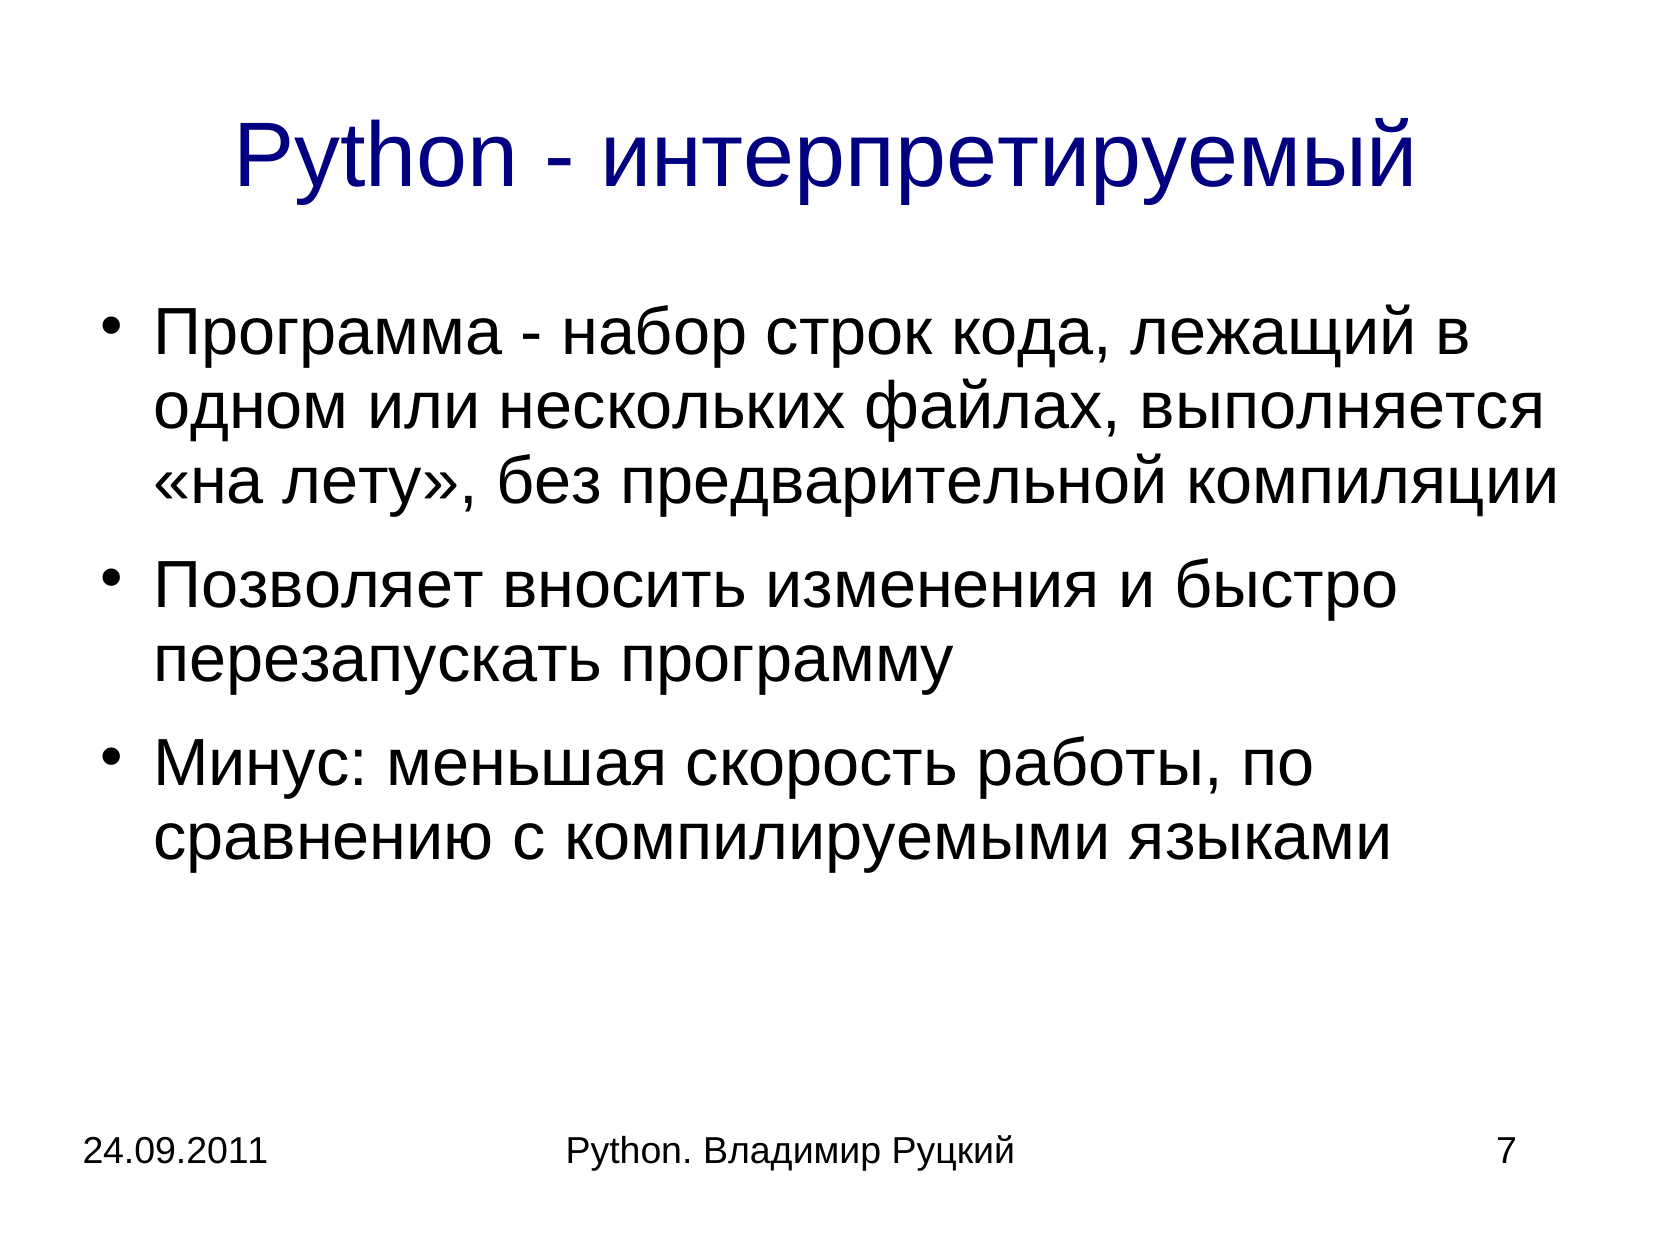

# Python - интерпретируемый
Программа - набор строк кода, лежащий в одном или нескольких файлах, выполняется «на лету», без предварительной компиляции
Позволяет вносить изменения и быстро перезапускать программу
Минус: меньшая скорость работы, по сравнению с компилируемыми языками
24.09.2011
Python. Владимир Руцкий
7